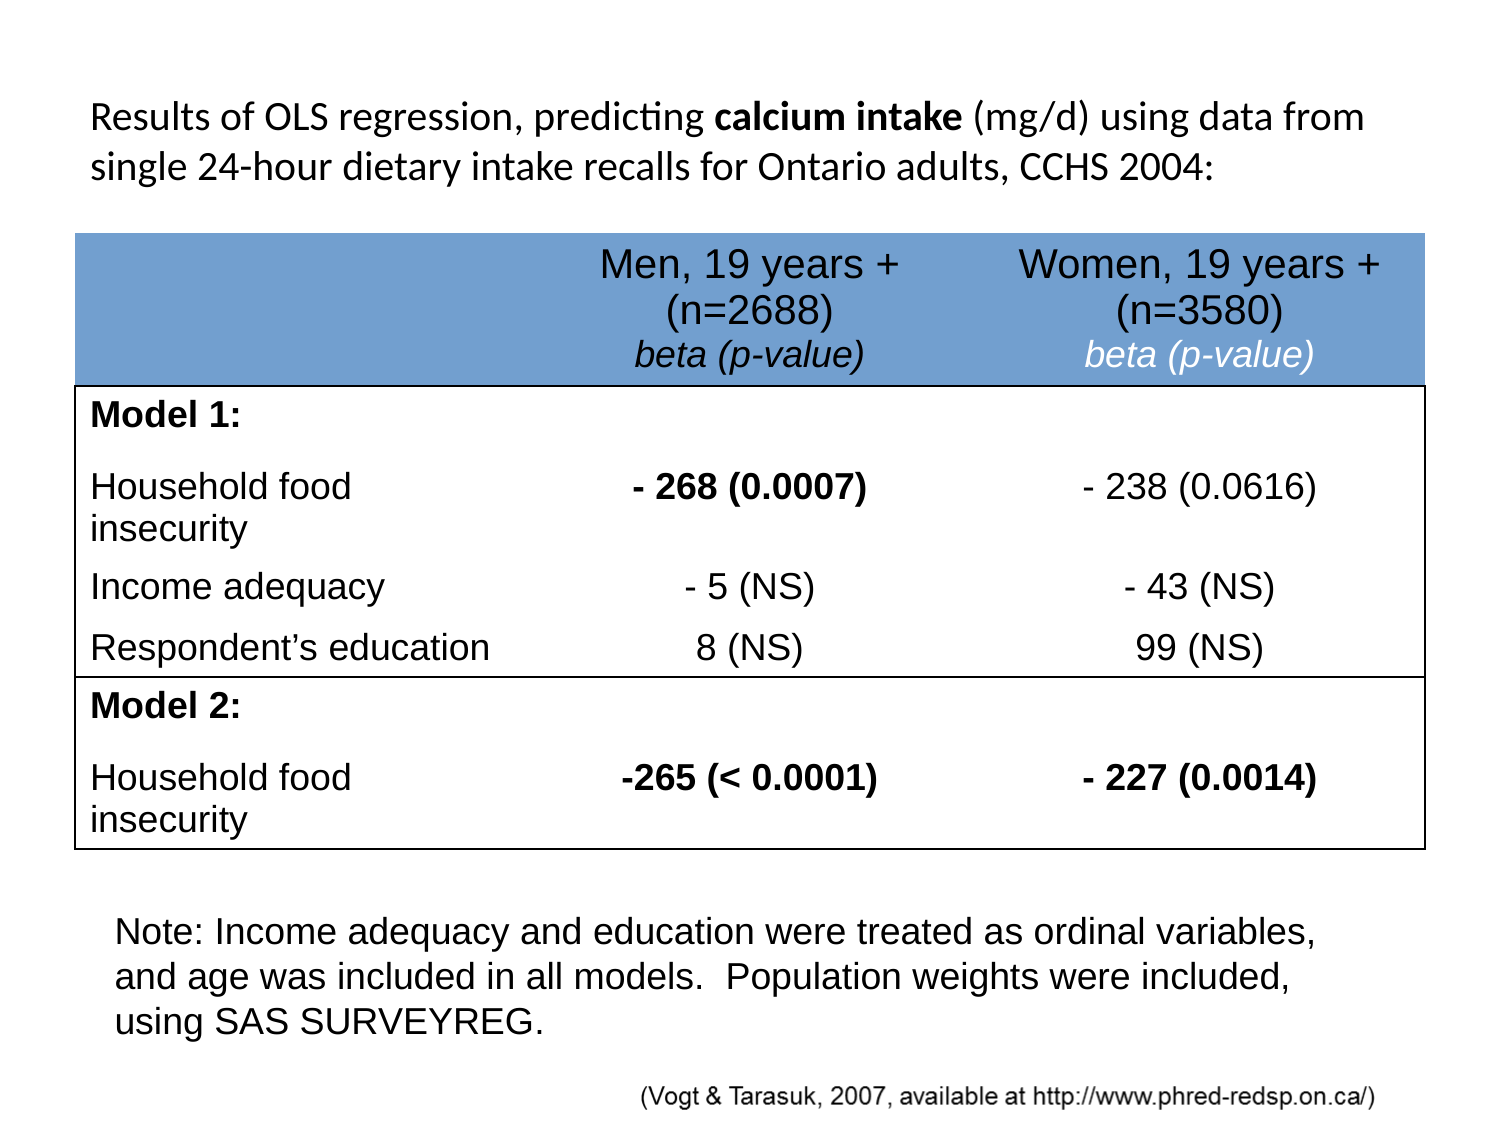

# Results of OLS regression, predicting calcium intake (mg/d) using data from single 24-hour dietary intake recalls for Ontario adults, CCHS 2004:
| | Men, 19 years + (n=2688) beta (p-value) | Women, 19 years + (n=3580) beta (p-value) |
| --- | --- | --- |
| Model 1: | | |
| Household food insecurity | - 268 (0.0007) | - 238 (0.0616) |
| Income adequacy | - 5 (NS) | - 43 (NS) |
| Respondent’s education | 8 (NS) | 99 (NS) |
| Model 2: | | |
| Household food insecurity | -265 (< 0.0001) | - 227 (0.0014) |
Note: Income adequacy and education were treated as ordinal variables, and age was included in all models. Population weights were included, using SAS SURVEYREG.